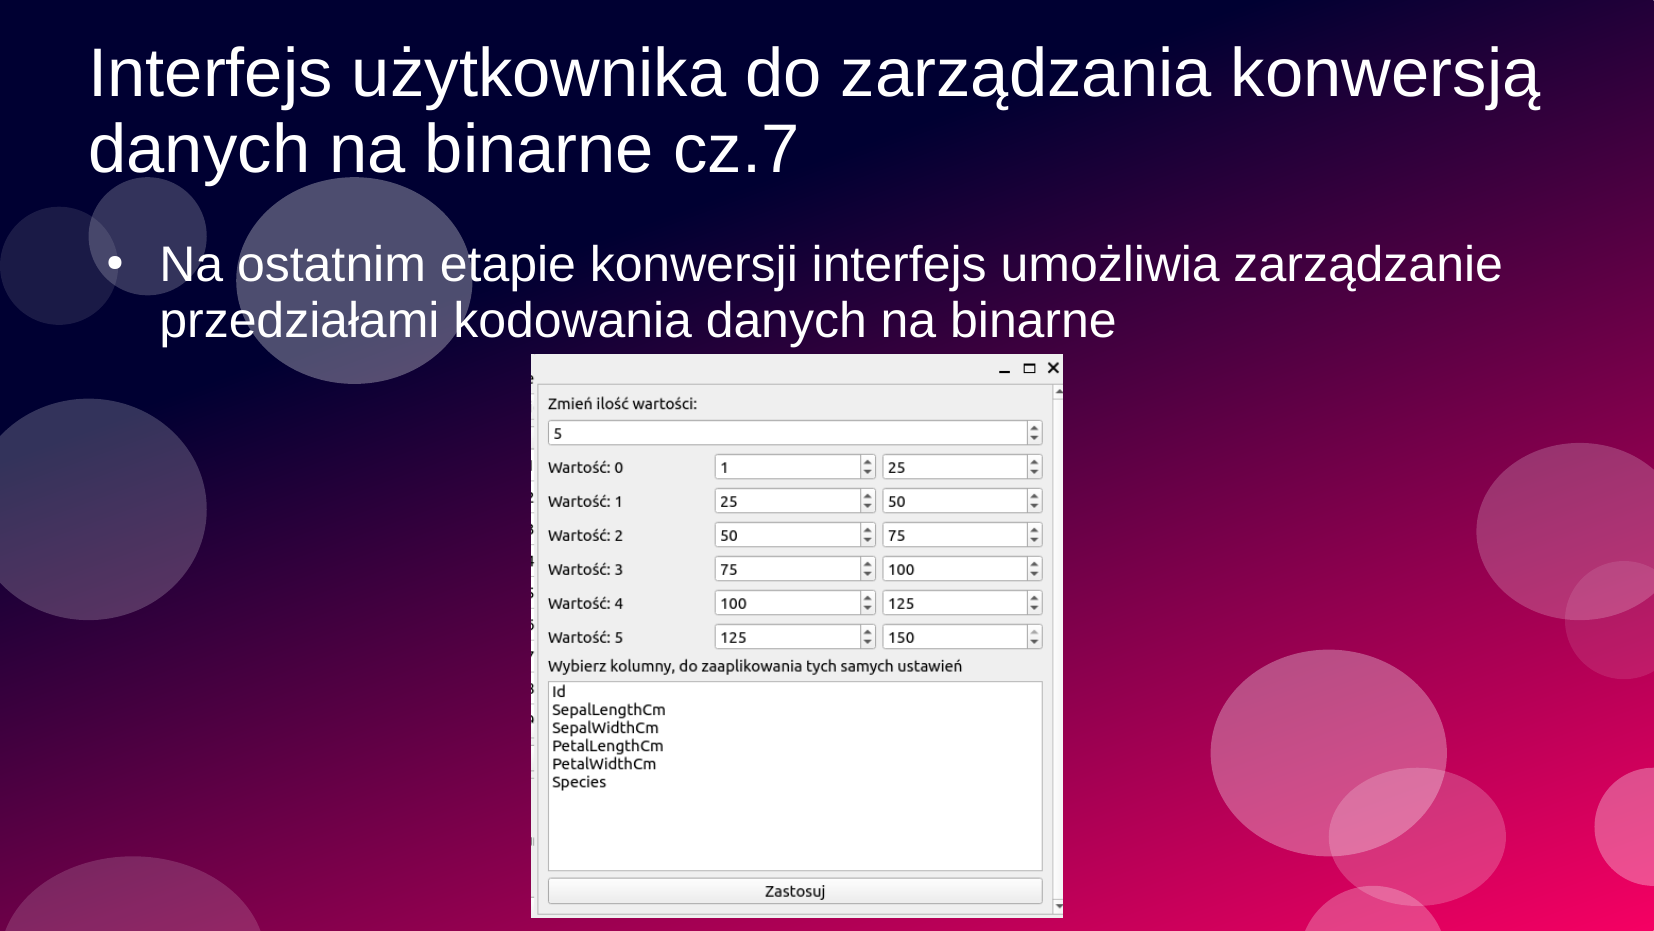

# Interfejs użytkownika do zarządzania konwersją danych na binarne cz.7
Na ostatnim etapie konwersji interfejs umożliwia zarządzanie przedziałami kodowania danych na binarne